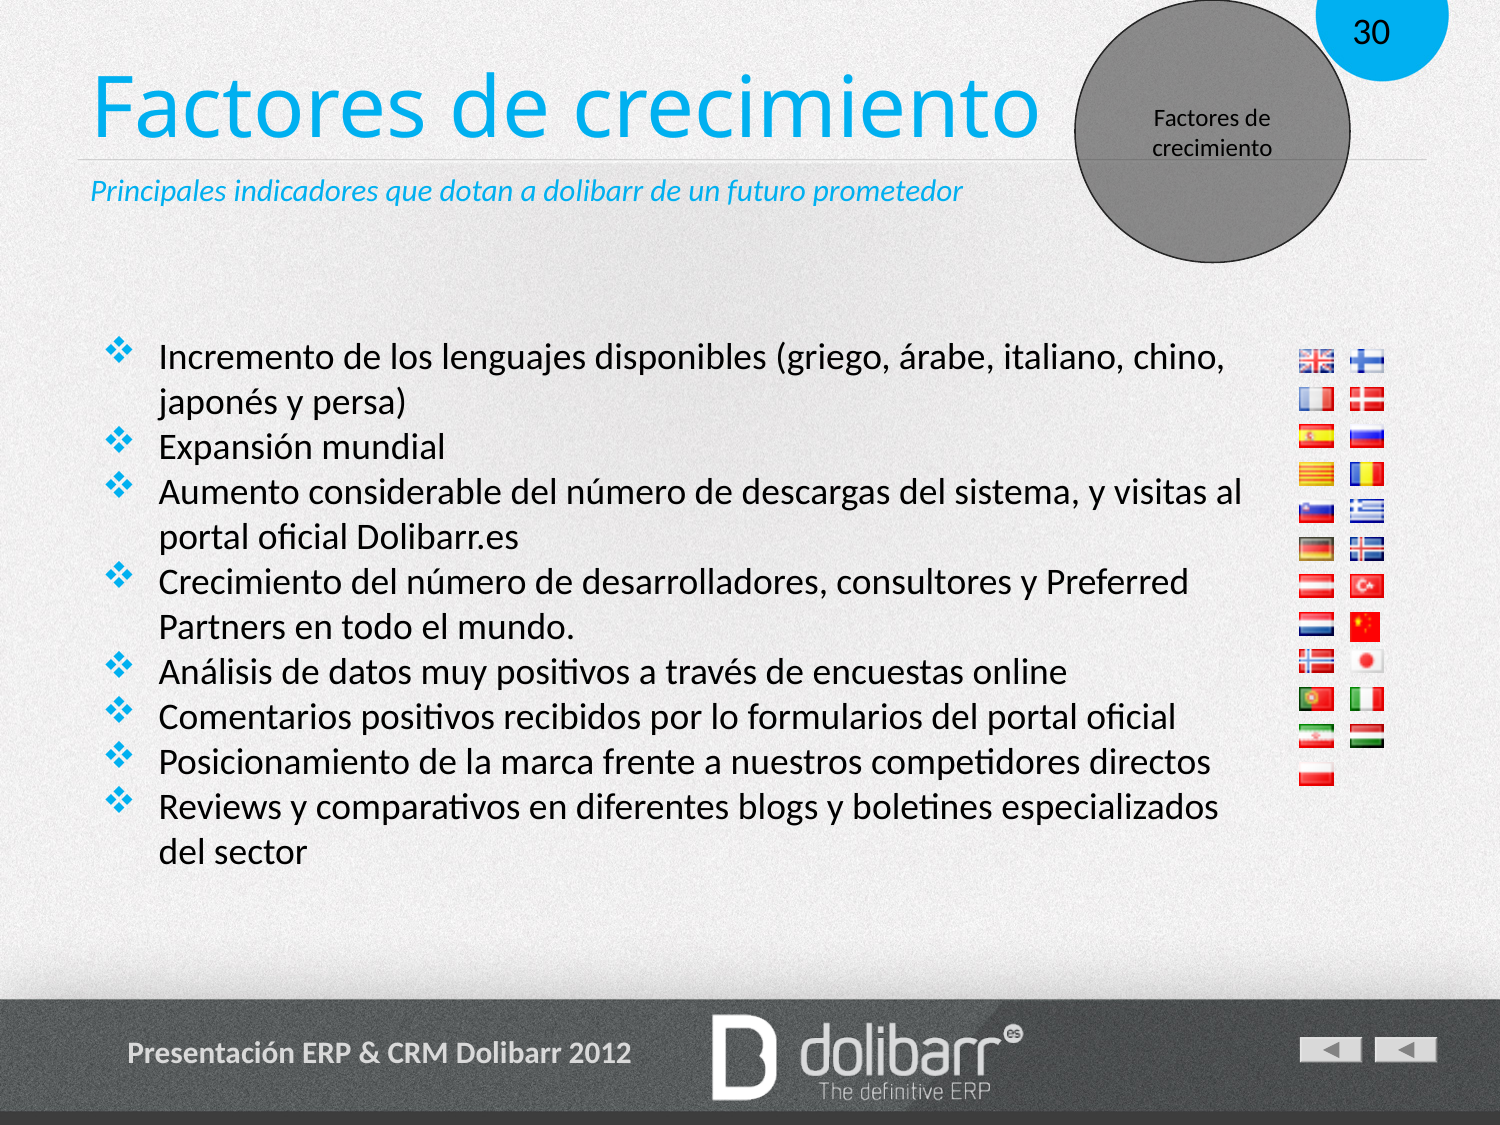

Factores de crecimiento
# Factores de crecimiento
Principales indicadores que dotan a dolibarr de un futuro prometedor
Incremento de los lenguajes disponibles (griego, árabe, italiano, chino, japonés y persa)
Expansión mundial
Aumento considerable del número de descargas del sistema, y visitas al portal oficial Dolibarr.es
Crecimiento del número de desarrolladores, consultores y Preferred Partners en todo el mundo.
Análisis de datos muy positivos a través de encuestas online
Comentarios positivos recibidos por lo formularios del portal oficial
Posicionamiento de la marca frente a nuestros competidores directos
Reviews y comparativos en diferentes blogs y boletines especializados del sector
Presentación ERP & CRM Dolibarr 2012